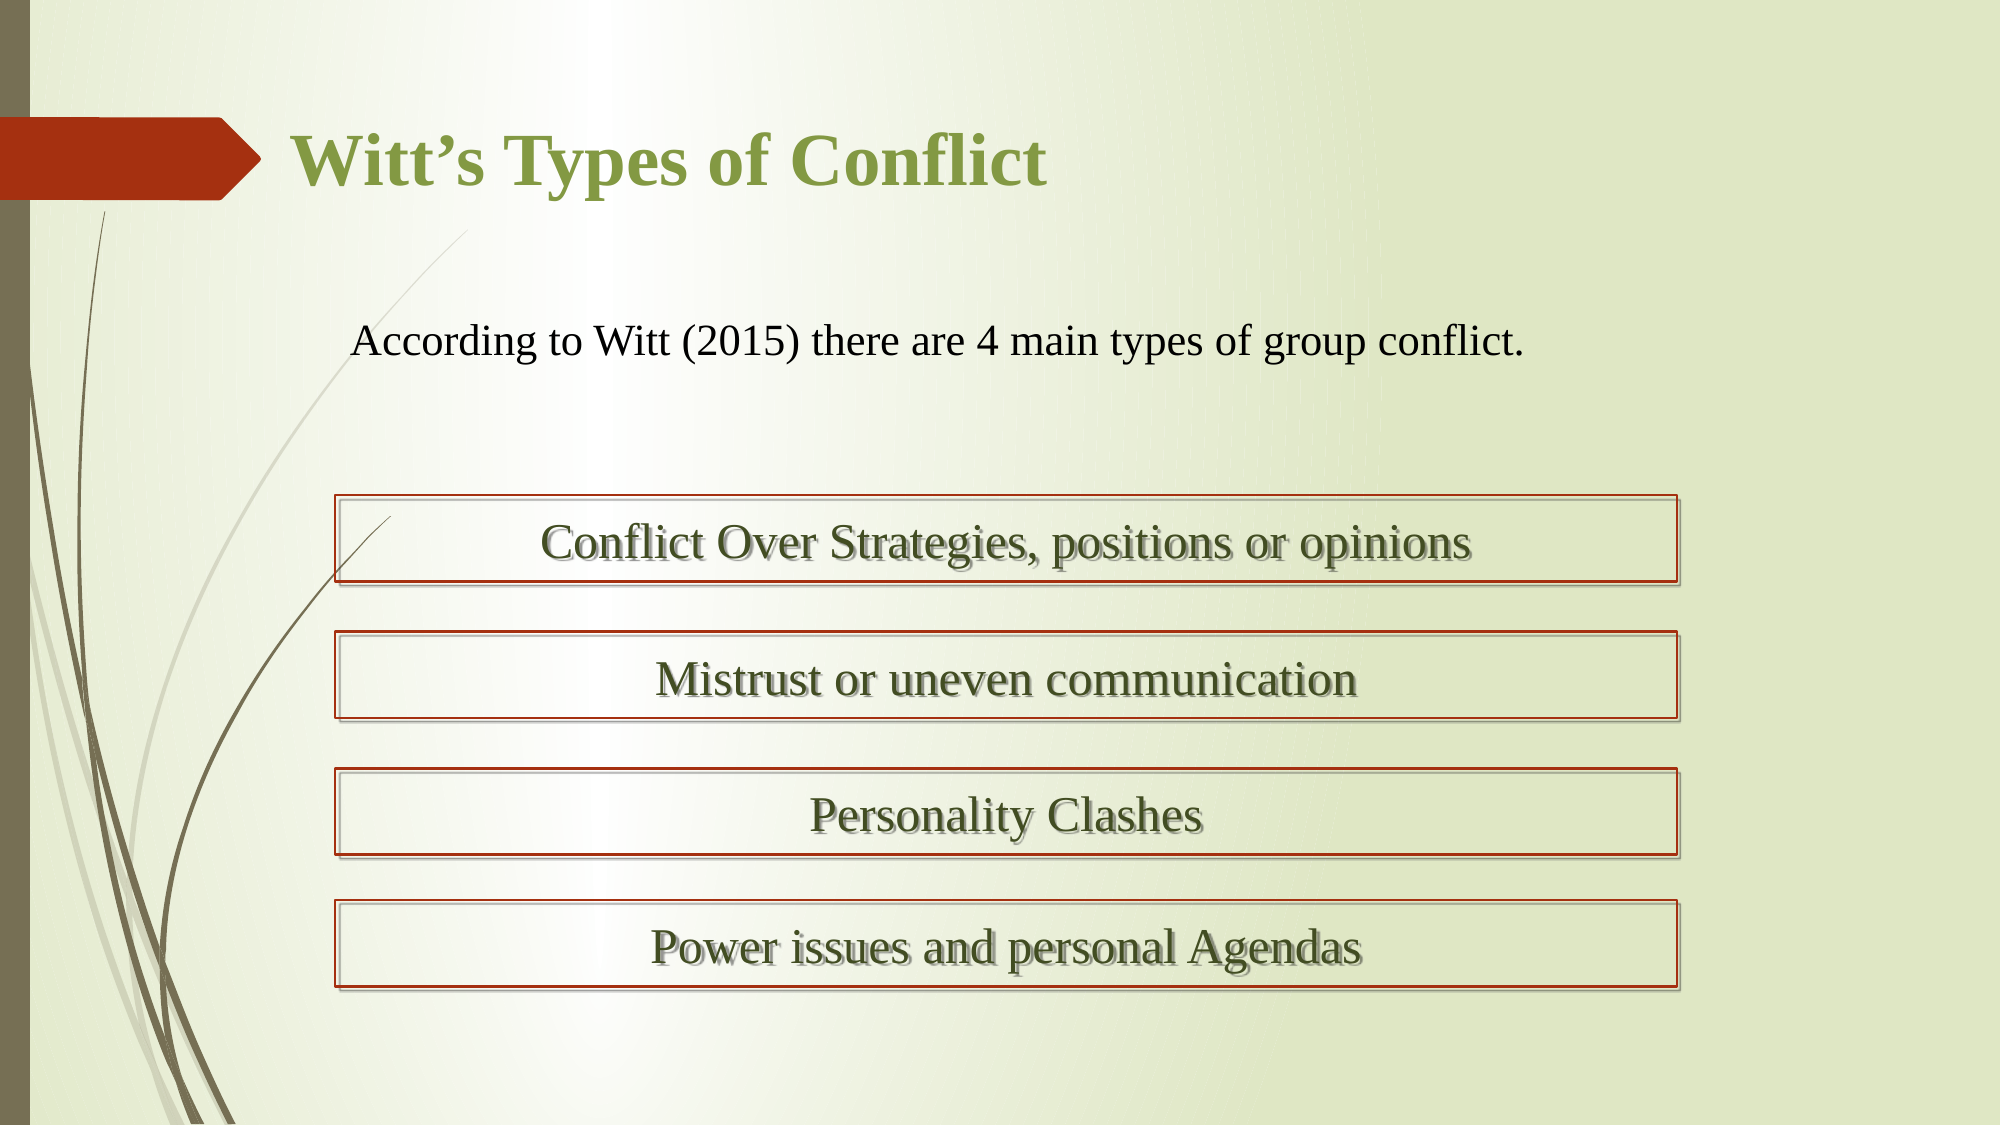

# Witt’s Types of Conflict
According to Witt (2015) there are 4 main types of group conflict.
Conflict Over Strategies, positions or opinions
Mistrust or uneven communication
Personality Clashes
Power issues and personal Agendas